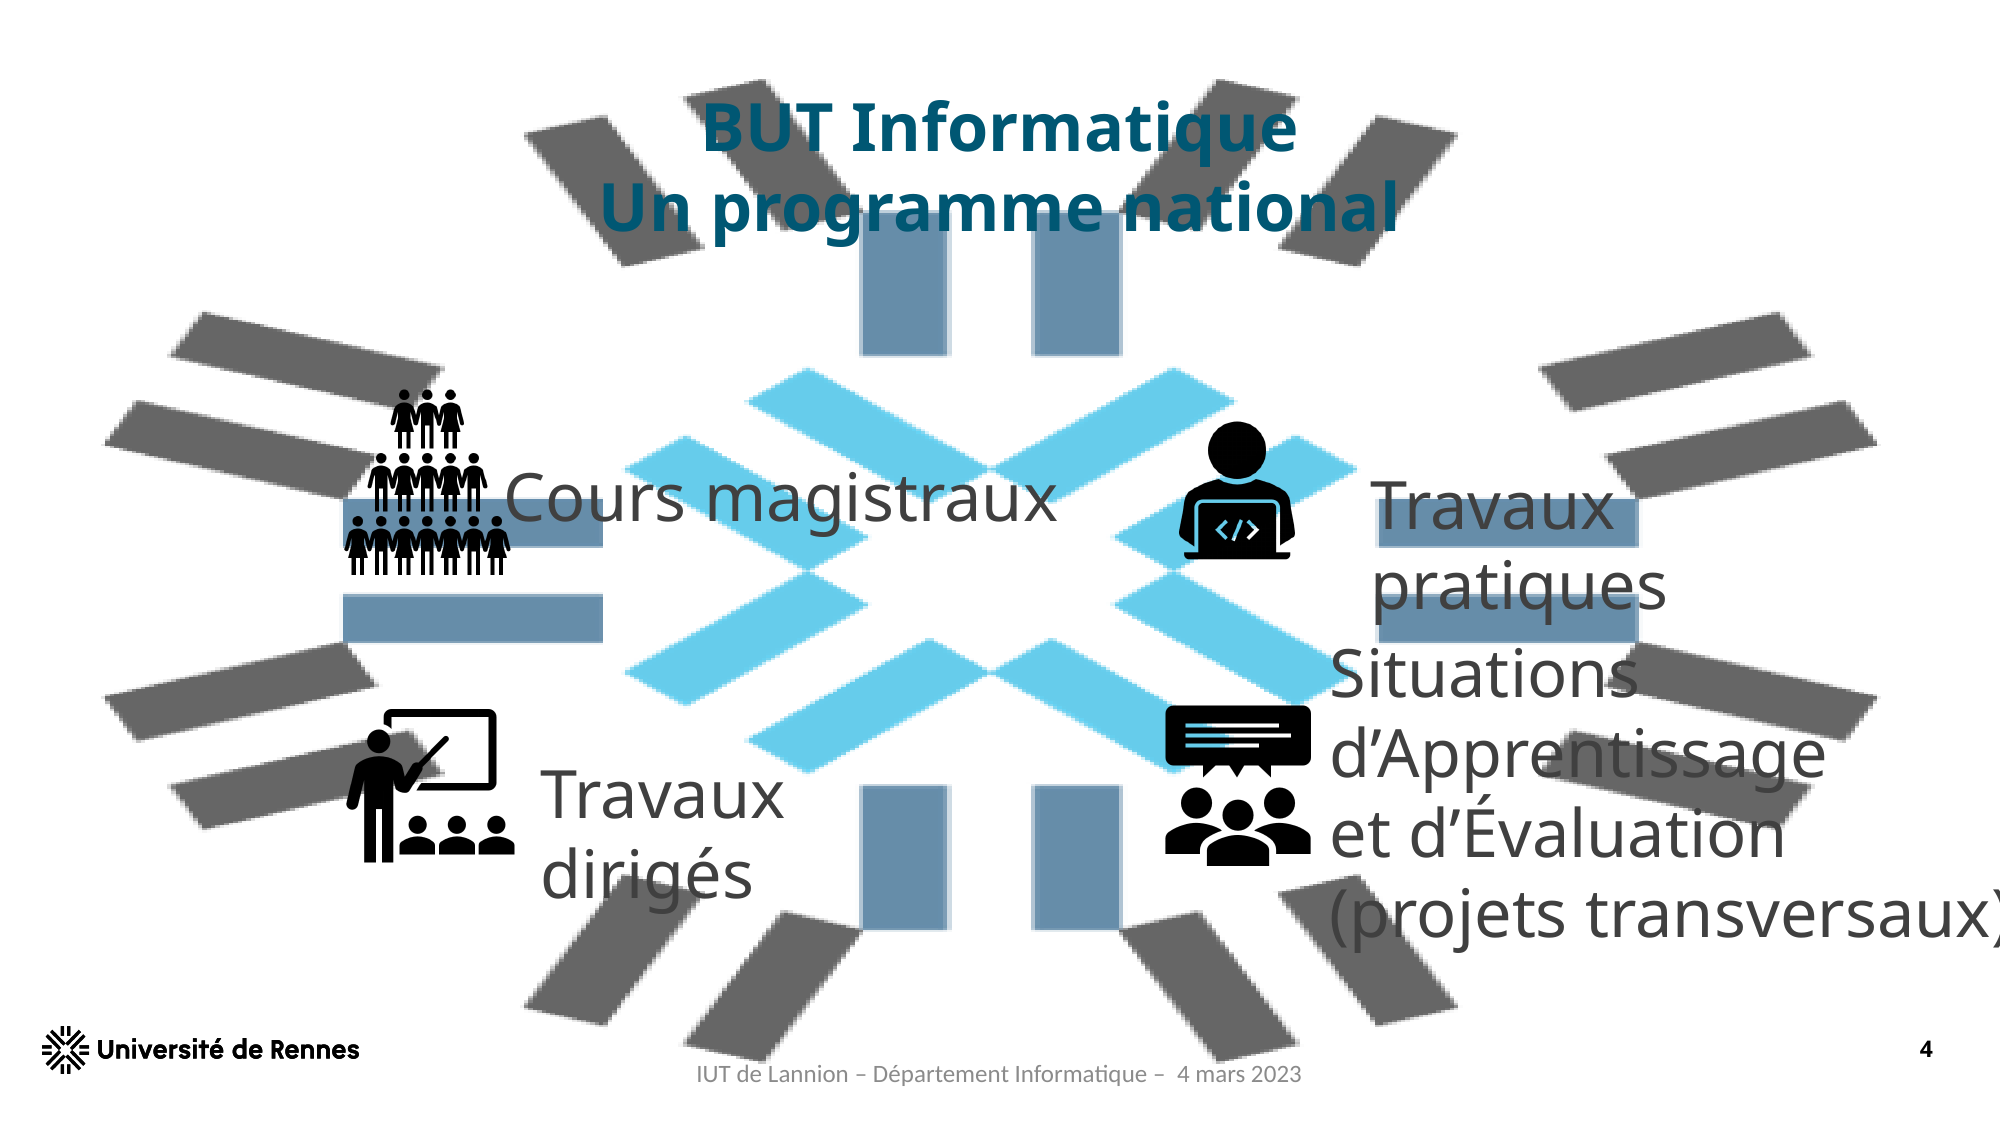

BUT Informatique
Un programme national
Cours magistraux
Travaux pratiques
Situations
d’Apprentissage
et d’Évaluation
(projets transversaux)
Travaux dirigés
4
IUT de Lannion – Département Informatique – 4 mars 2023